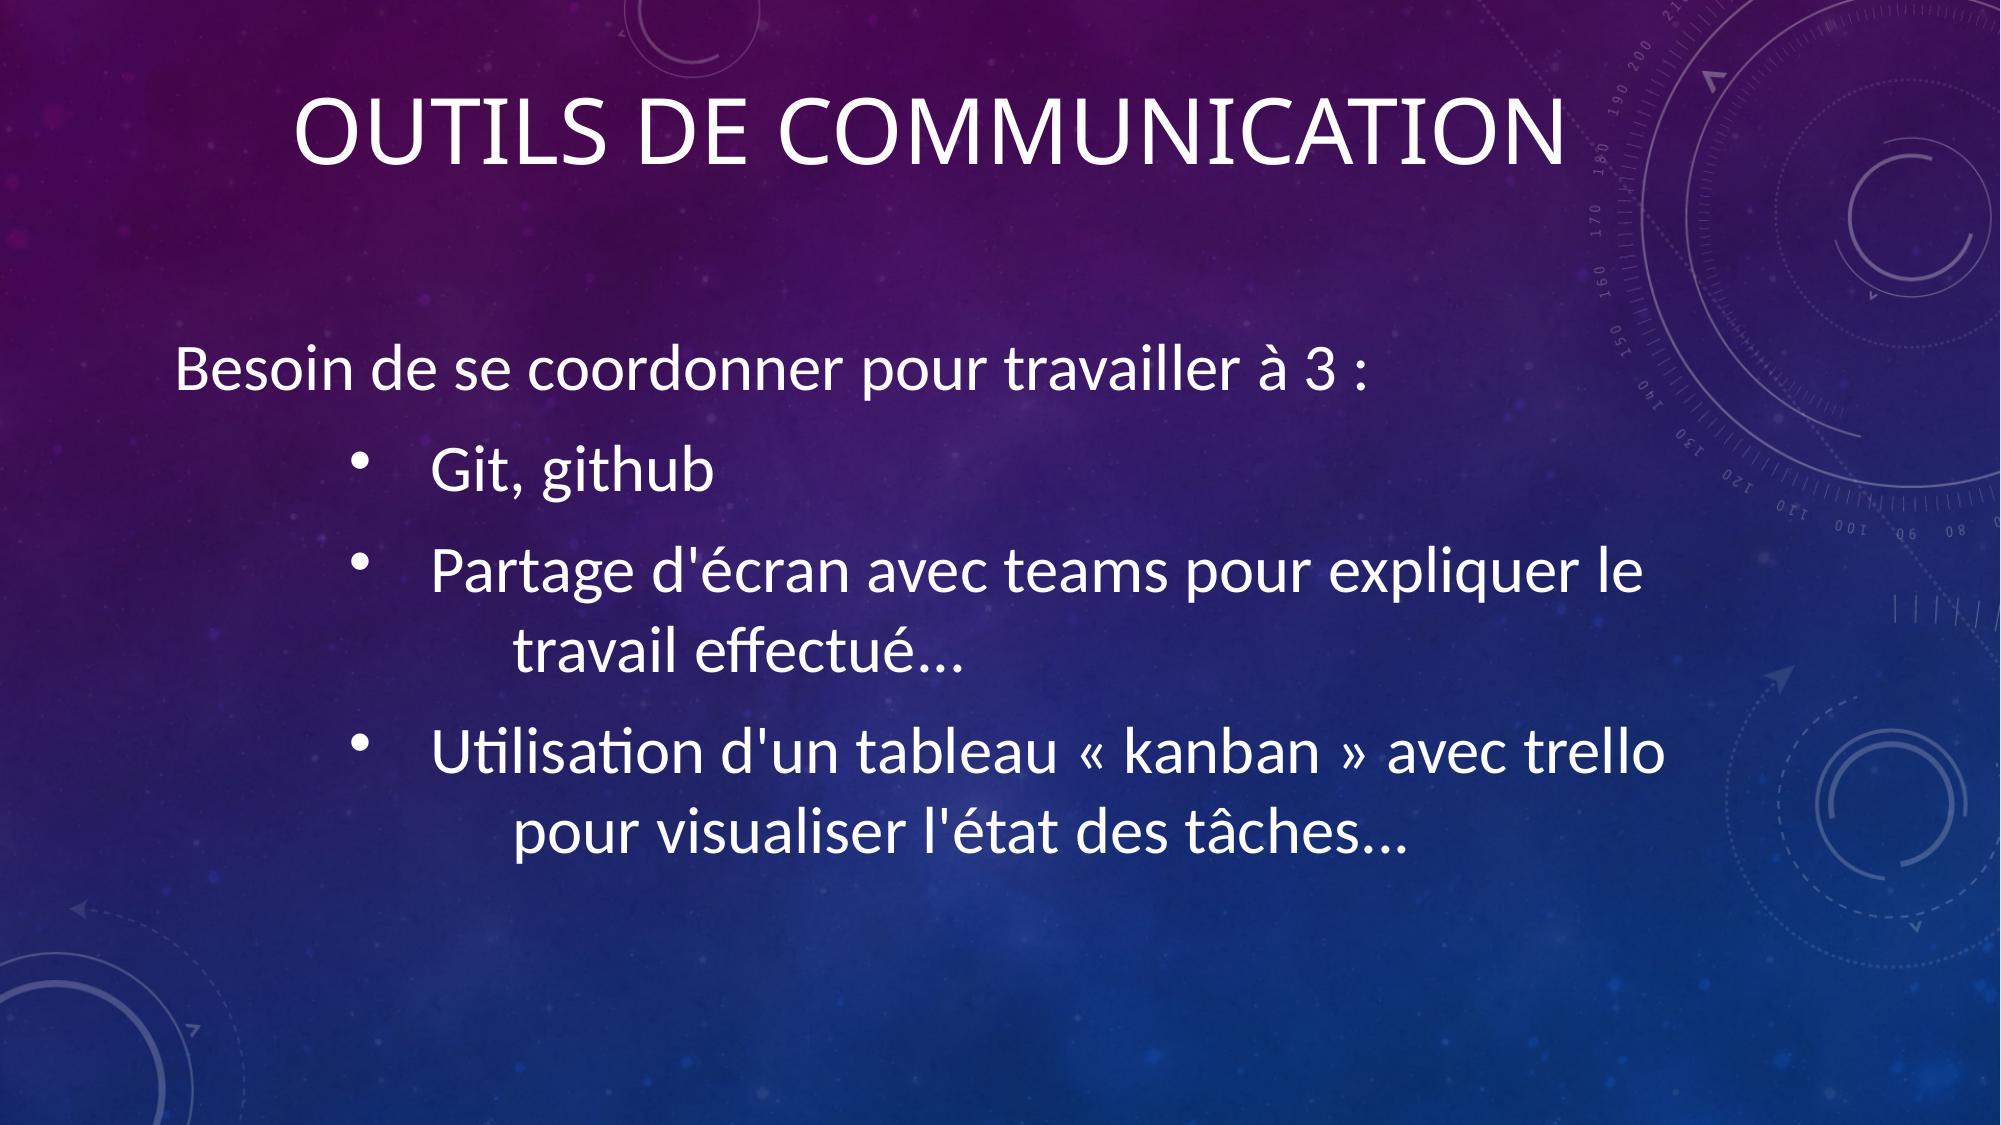

# Outils de communication
Besoin de se coordonner pour travailler à 3 :
Git, github
Partage d'écran avec teams pour expliquer le travail effectué...
Utilisation d'un tableau « kanban » avec trello pour visualiser l'état des tâches...